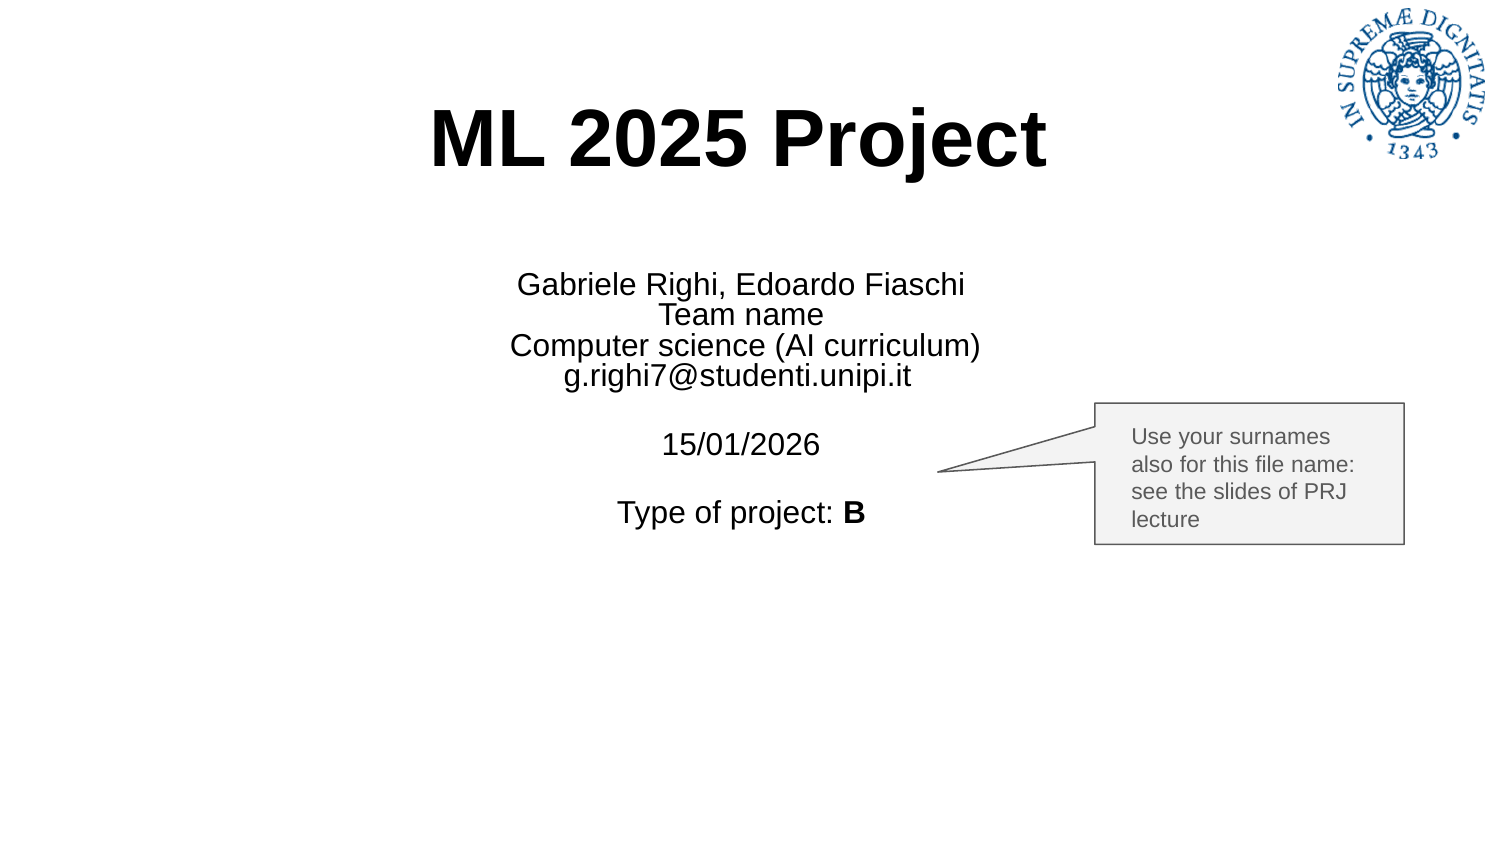

# ML 2025 Project
Gabriele Righi, Edoardo Fiaschi
Team name
 Computer science (AI curriculum)
g.righi7@studenti.unipi.it
15/01/2026
Type of project: B
Use your surnames also for this file name: see the slides of PRJ lecture